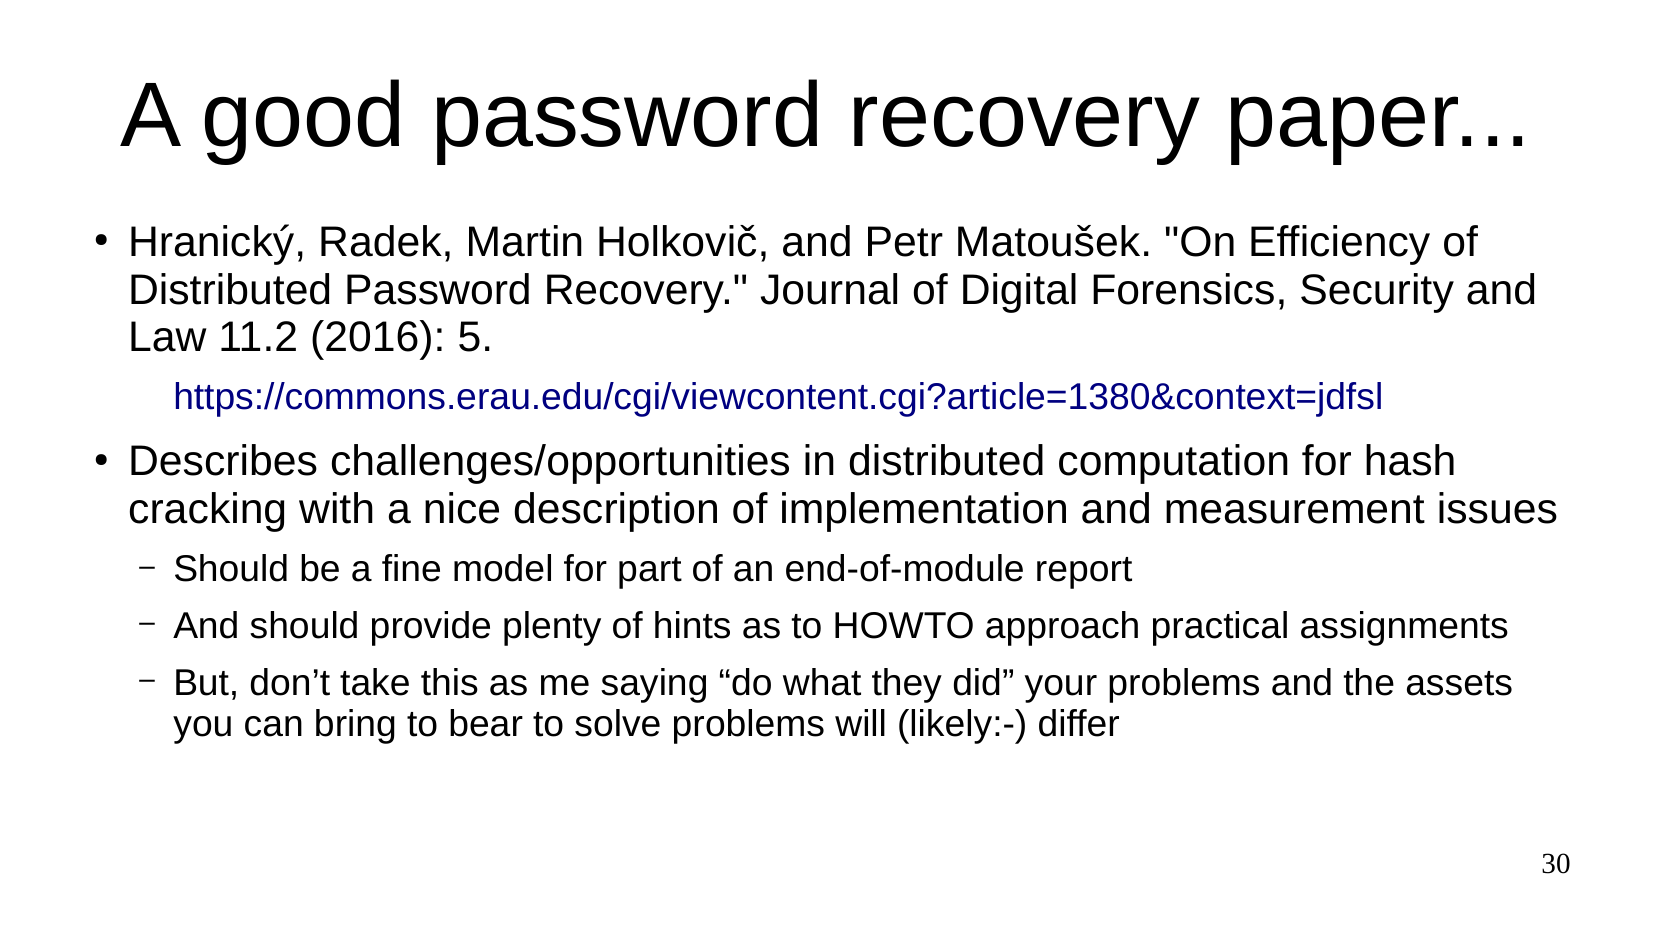

# A good password recovery paper...
Hranický, Radek, Martin Holkovič, and Petr Matoušek. "On Efficiency of Distributed Password Recovery." Journal of Digital Forensics, Security and Law 11.2 (2016): 5.
https://commons.erau.edu/cgi/viewcontent.cgi?article=1380&context=jdfsl
Describes challenges/opportunities in distributed computation for hash cracking with a nice description of implementation and measurement issues
Should be a fine model for part of an end-of-module report
And should provide plenty of hints as to HOWTO approach practical assignments
But, don’t take this as me saying “do what they did” your problems and the assets you can bring to bear to solve problems will (likely:-) differ
30